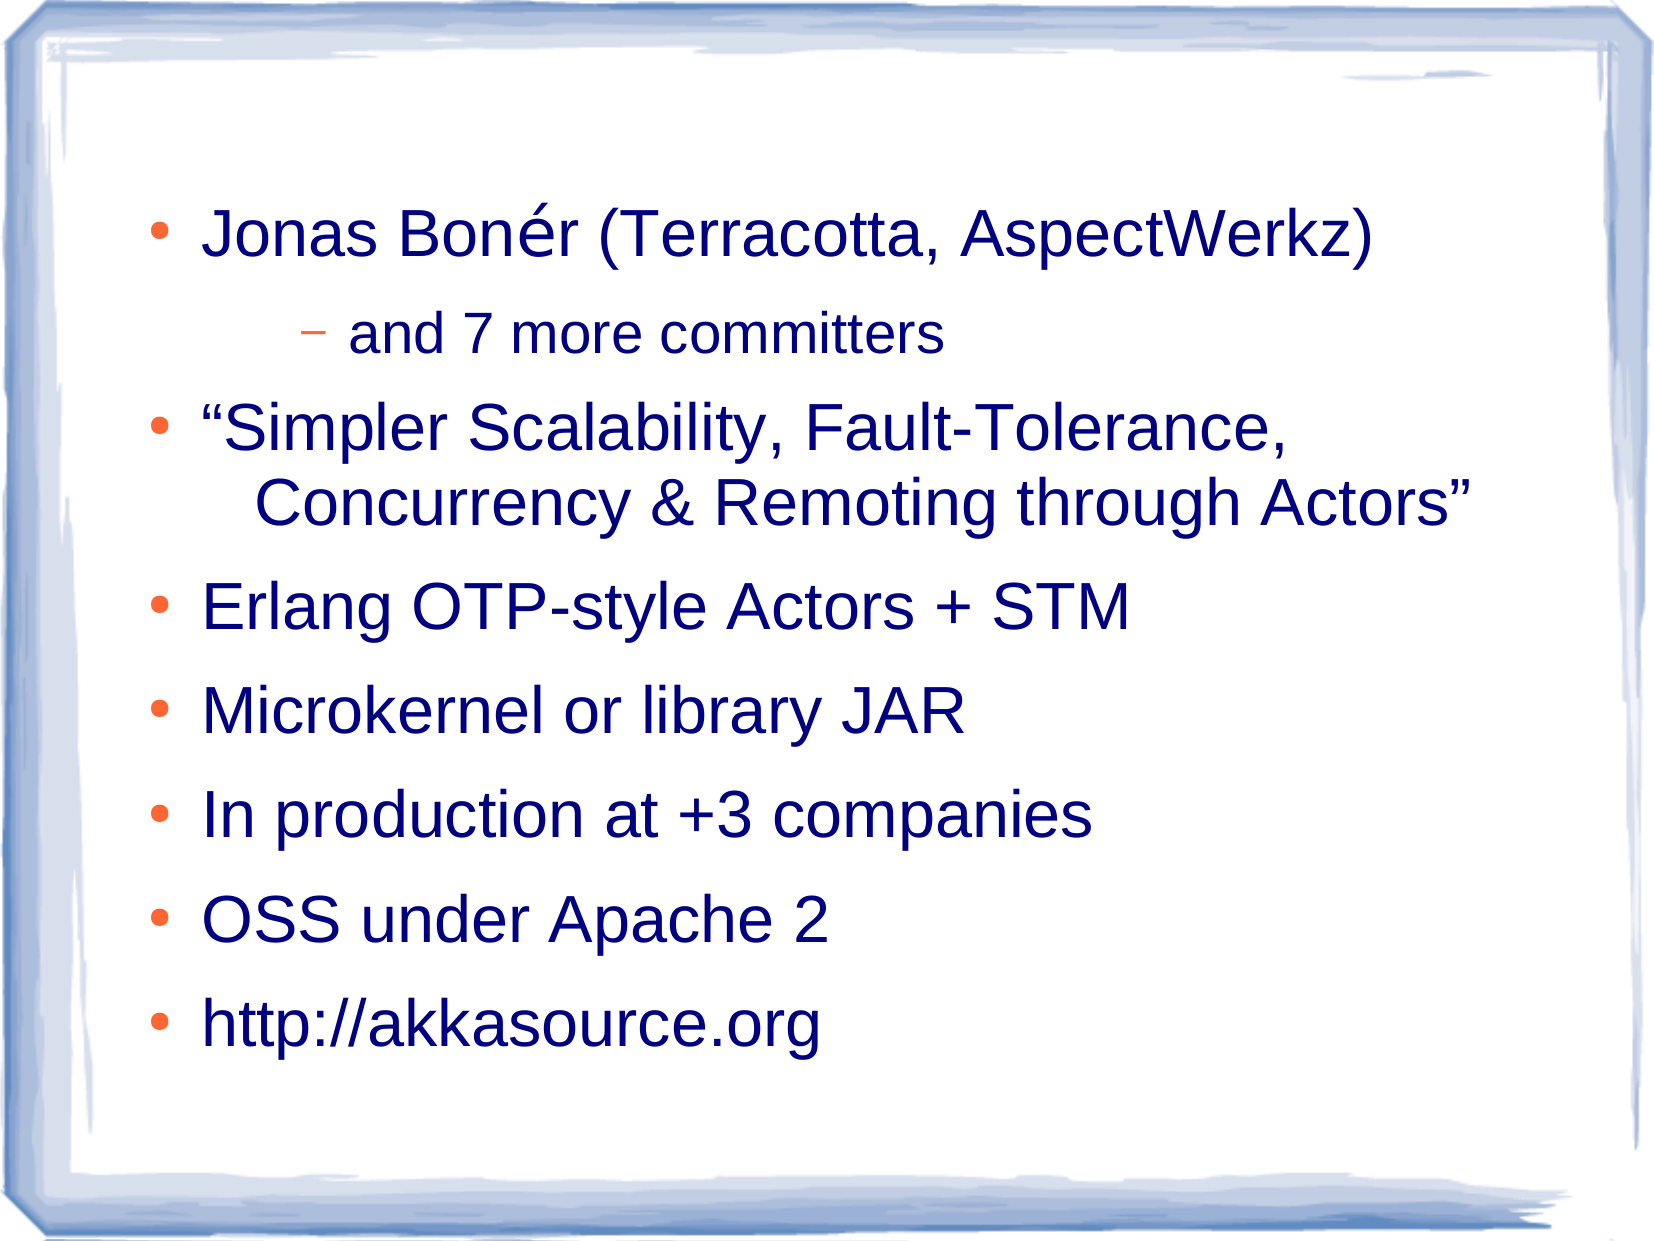

# Jonas Bonér (Terracotta, AspectWerkz)
and 7 more committers
“Simpler Scalability, Fault-Tolerance, Concurrency & Remoting through Actors”
Erlang OTP-style Actors + STM
Microkernel or library JAR
In production at +3 companies
OSS under Apache 2
http://akkasource.org